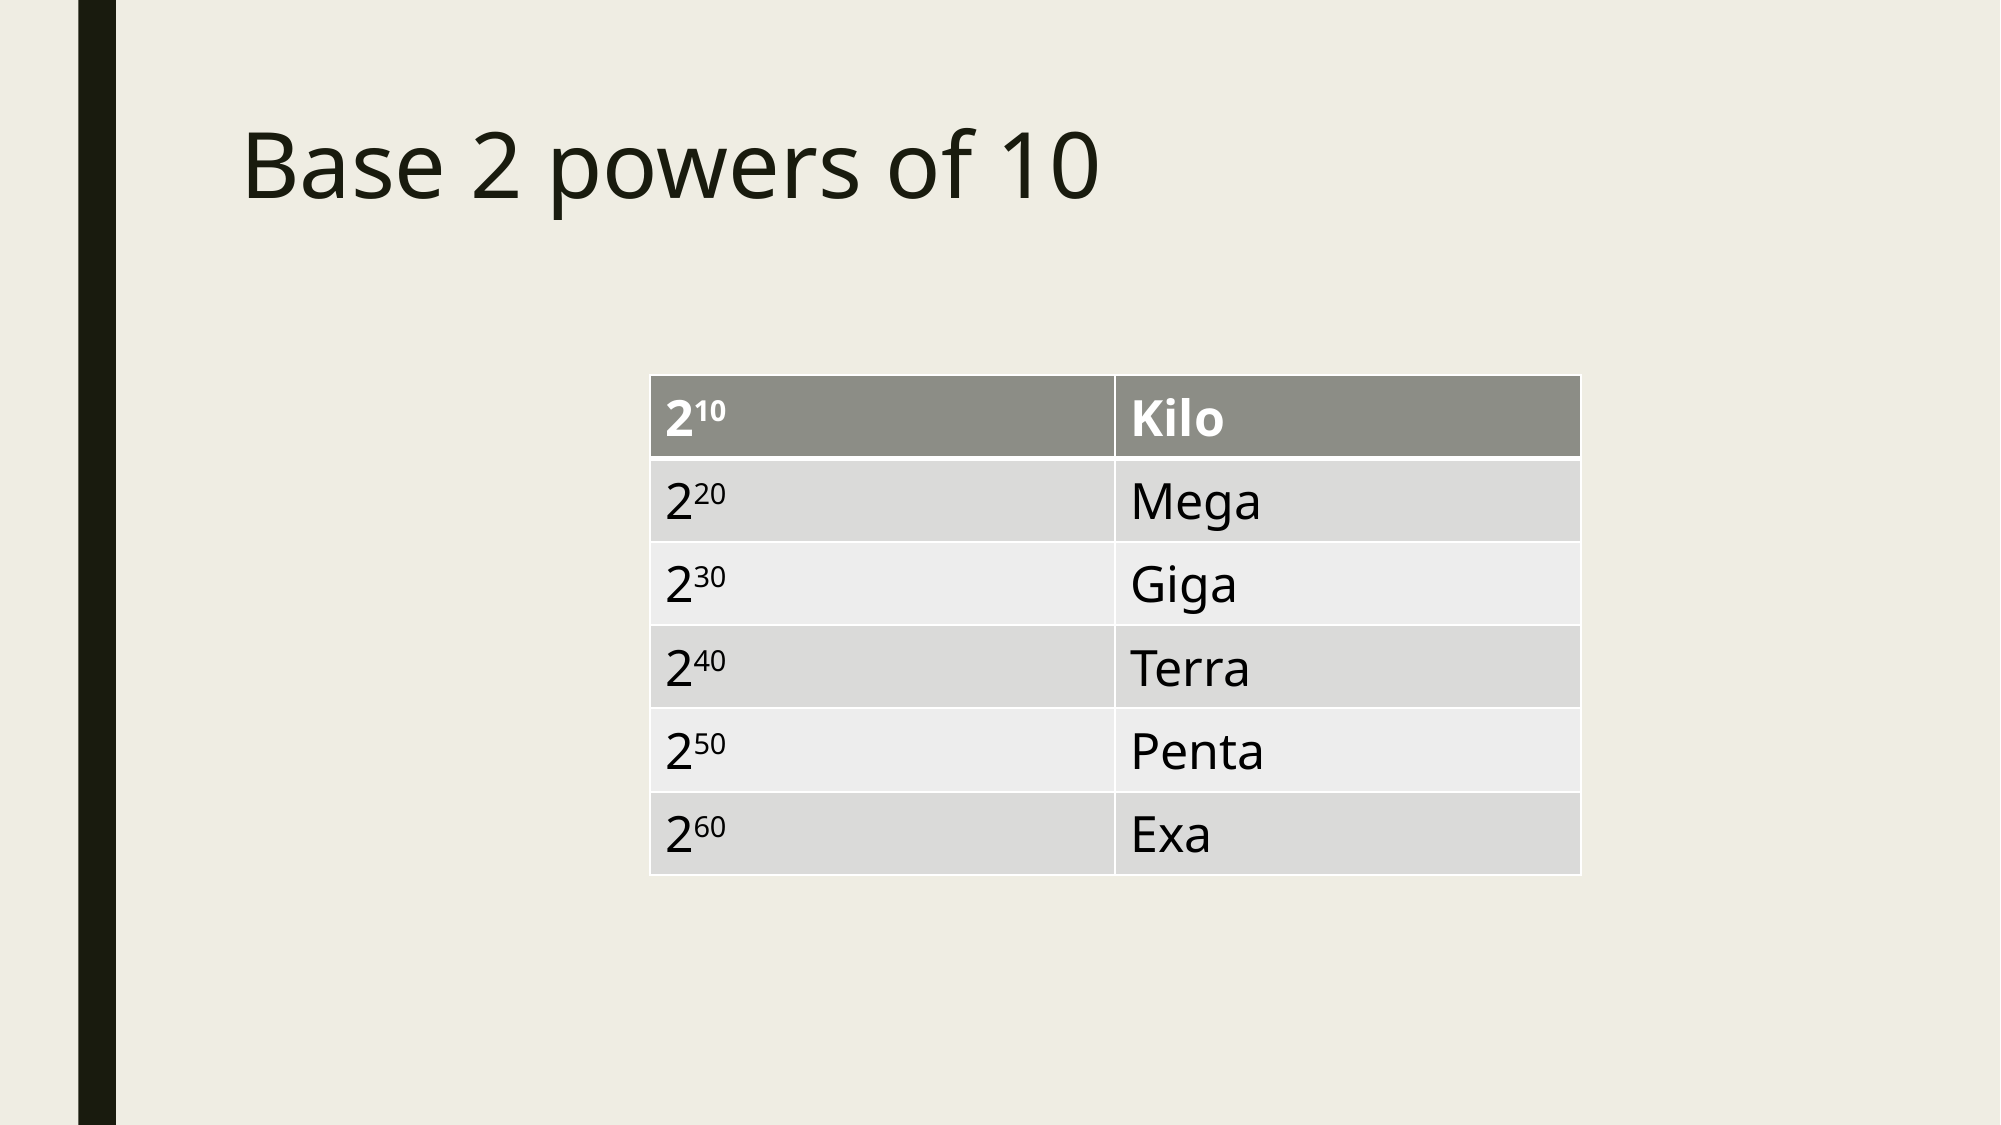

# Base 2 powers of 10
| 210 | Kilo |
| --- | --- |
| 220 | Mega |
| 230 | Giga |
| 240 | Terra |
| 250 | Penta |
| 260 | Exa |